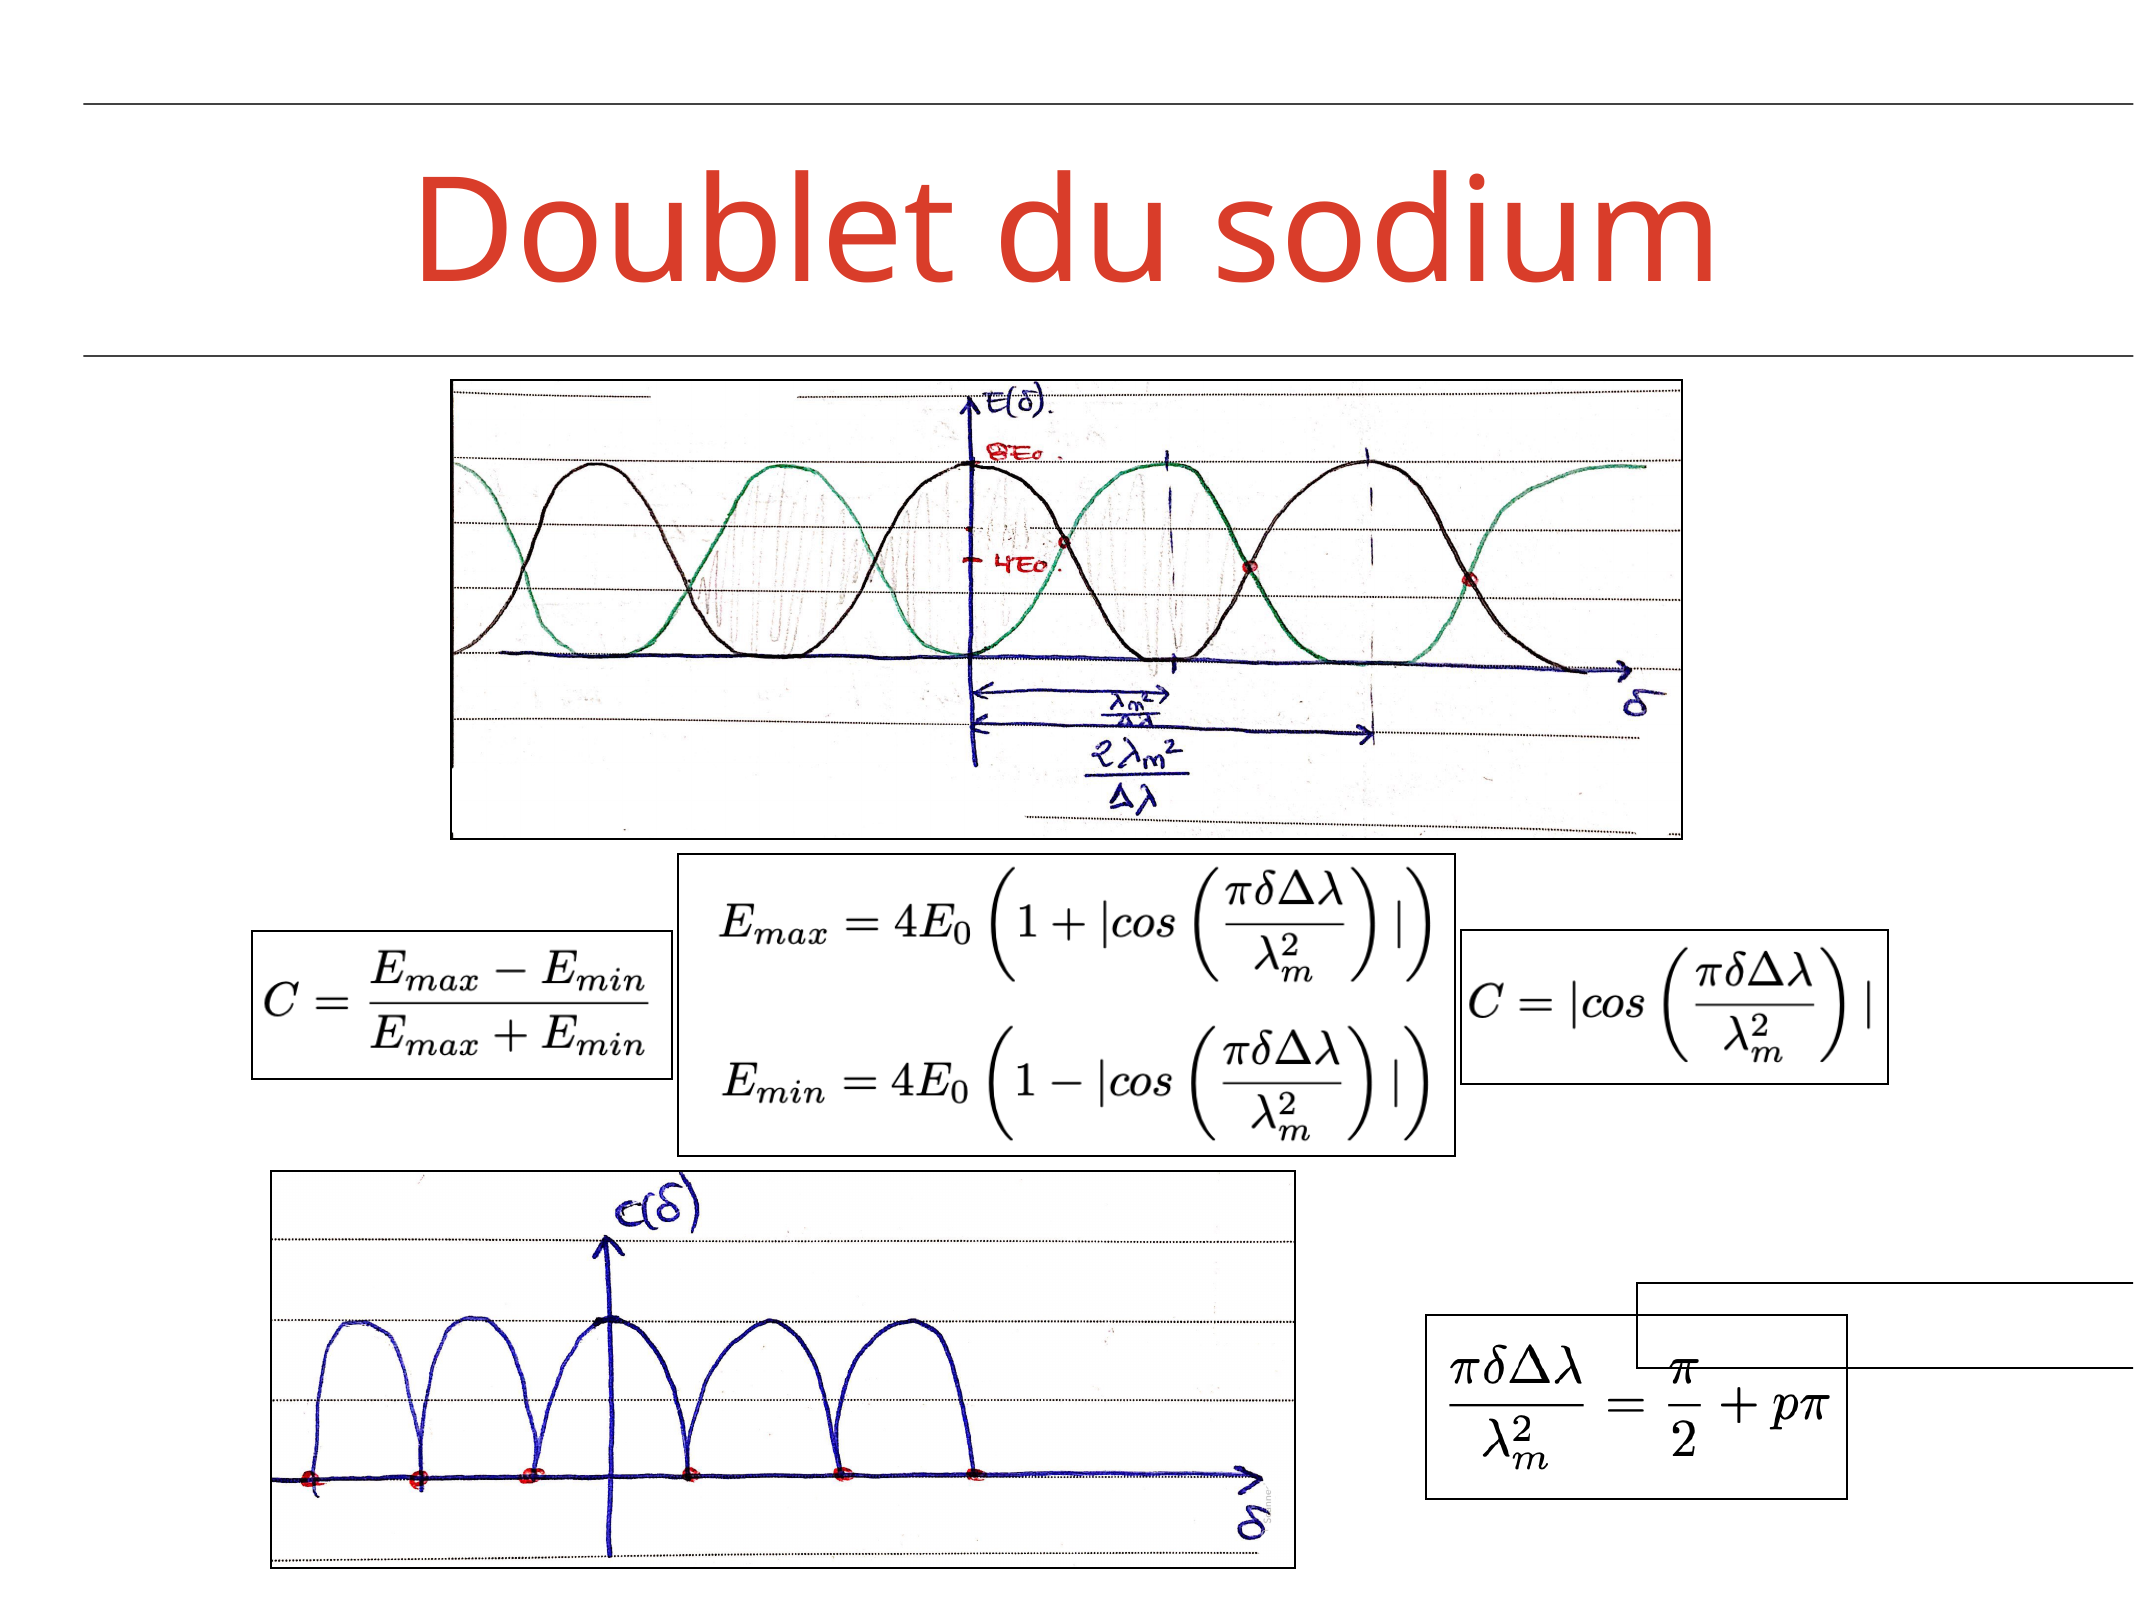

Doublet du sodium
Contraste nul quand :